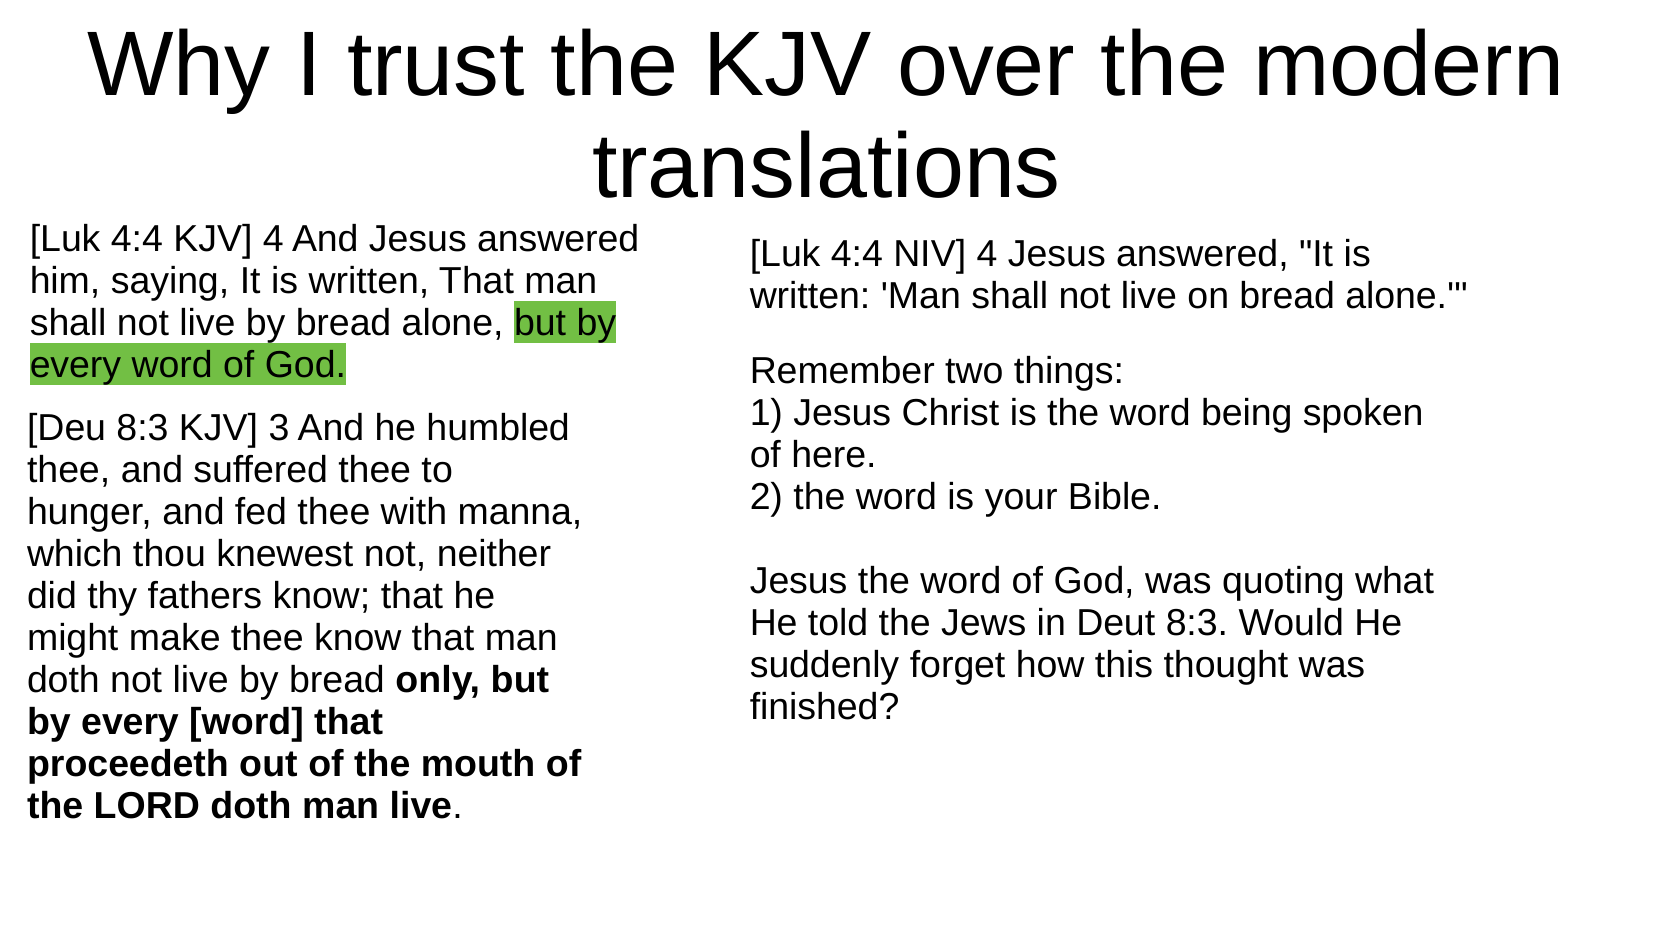

# Why I trust the KJV over the modern translations
[Luk 4:4 KJV] 4 And Jesus answered him, saying, It is written, That man shall not live by bread alone, but by every word of God.
[Luk 4:4 NIV] 4 Jesus answered, "It is written: 'Man shall not live on bread alone.'"
Remember two things:
1) Jesus Christ is the word being spoken of here.
2) the word is your Bible.
Jesus the word of God, was quoting what He told the Jews in Deut 8:3. Would He suddenly forget how this thought was finished?
[Deu 8:3 KJV] 3 And he humbled thee, and suffered thee to hunger, and fed thee with manna, which thou knewest not, neither did thy fathers know; that he might make thee know that man doth not live by bread only, but by every [word] that proceedeth out of the mouth of the LORD doth man live.